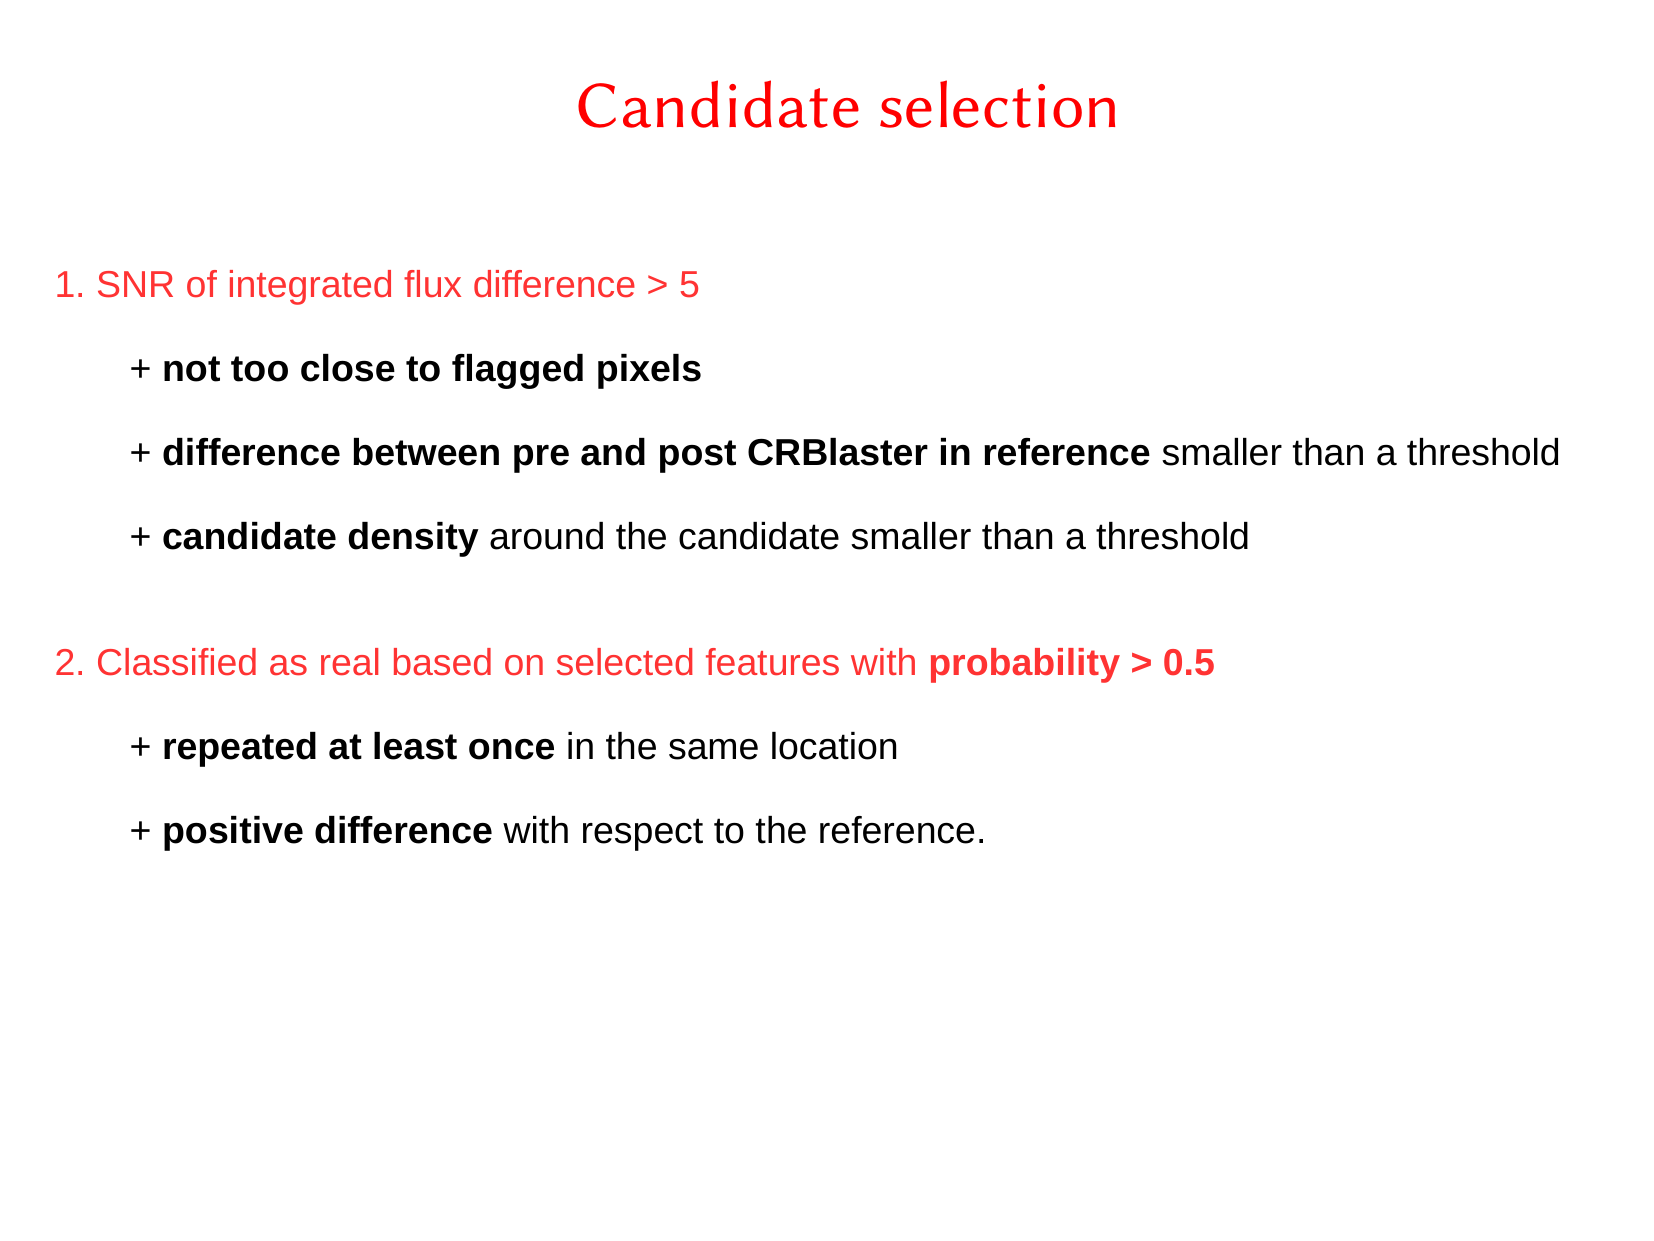

Candidate selection
1. SNR of integrated flux difference > 5
	+ not too close to flagged pixels
	+ difference between pre and post CRBlaster in reference smaller than a threshold
	+ candidate density around the candidate smaller than a threshold
2. Classified as real based on selected features with probability > 0.5
	+ repeated at least once in the same location
	+ positive difference with respect to the reference.